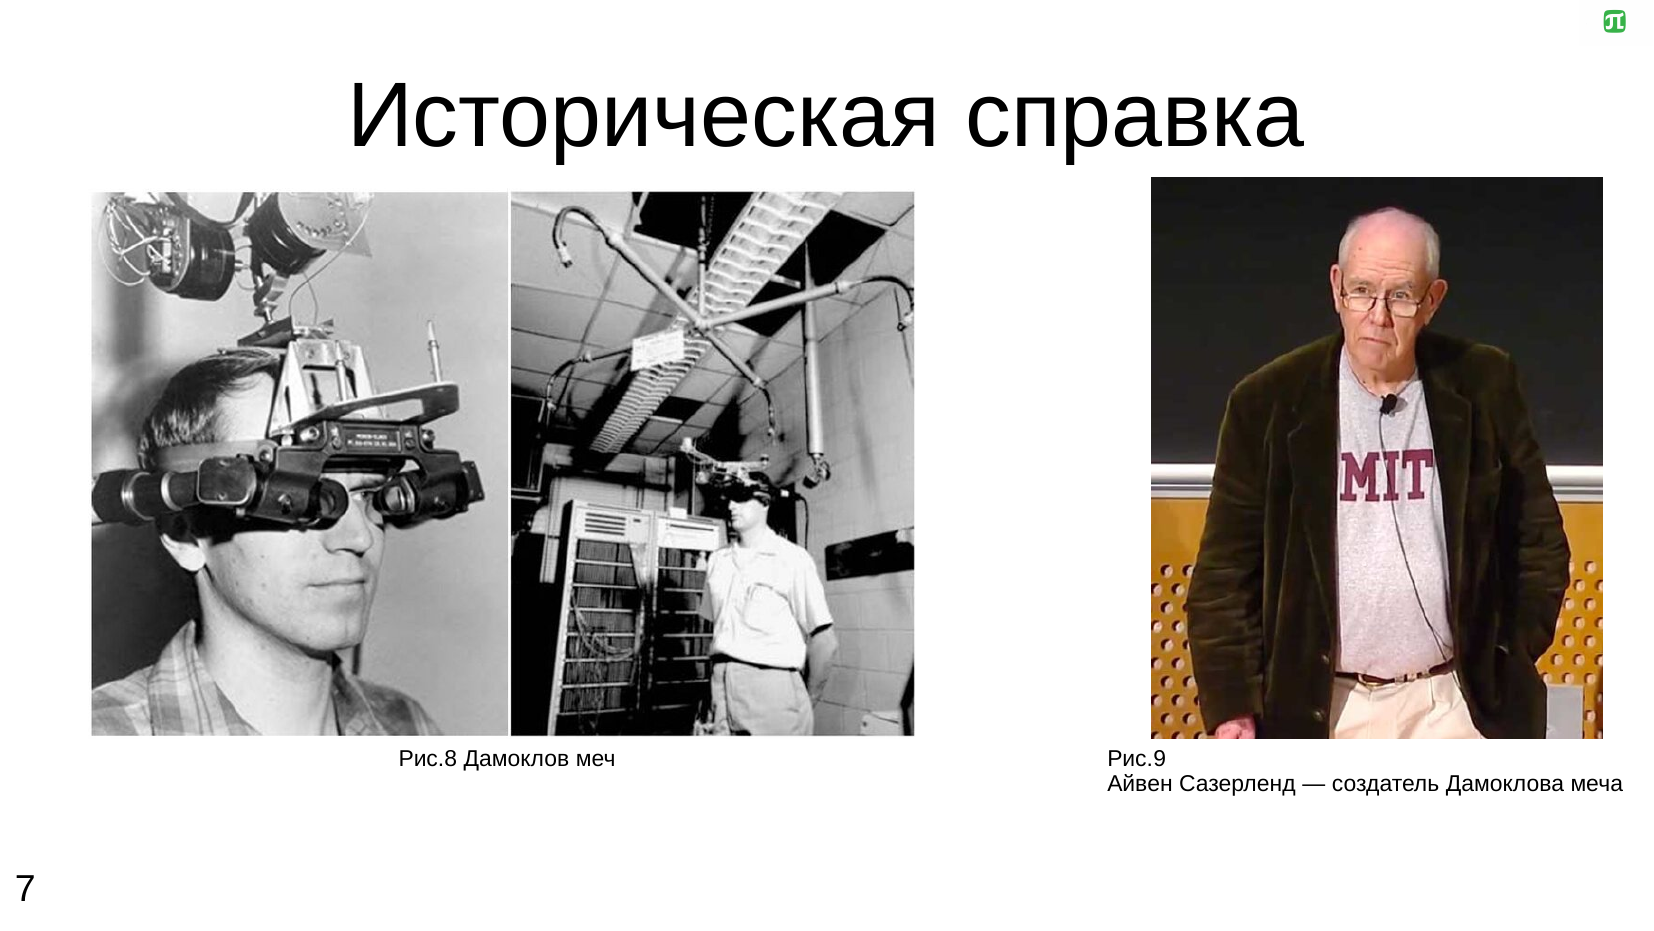

# Историческая справка
Рис.8 Дамоклов меч
Рис.9
Айвен Сазерленд — создатель Дамоклова меча